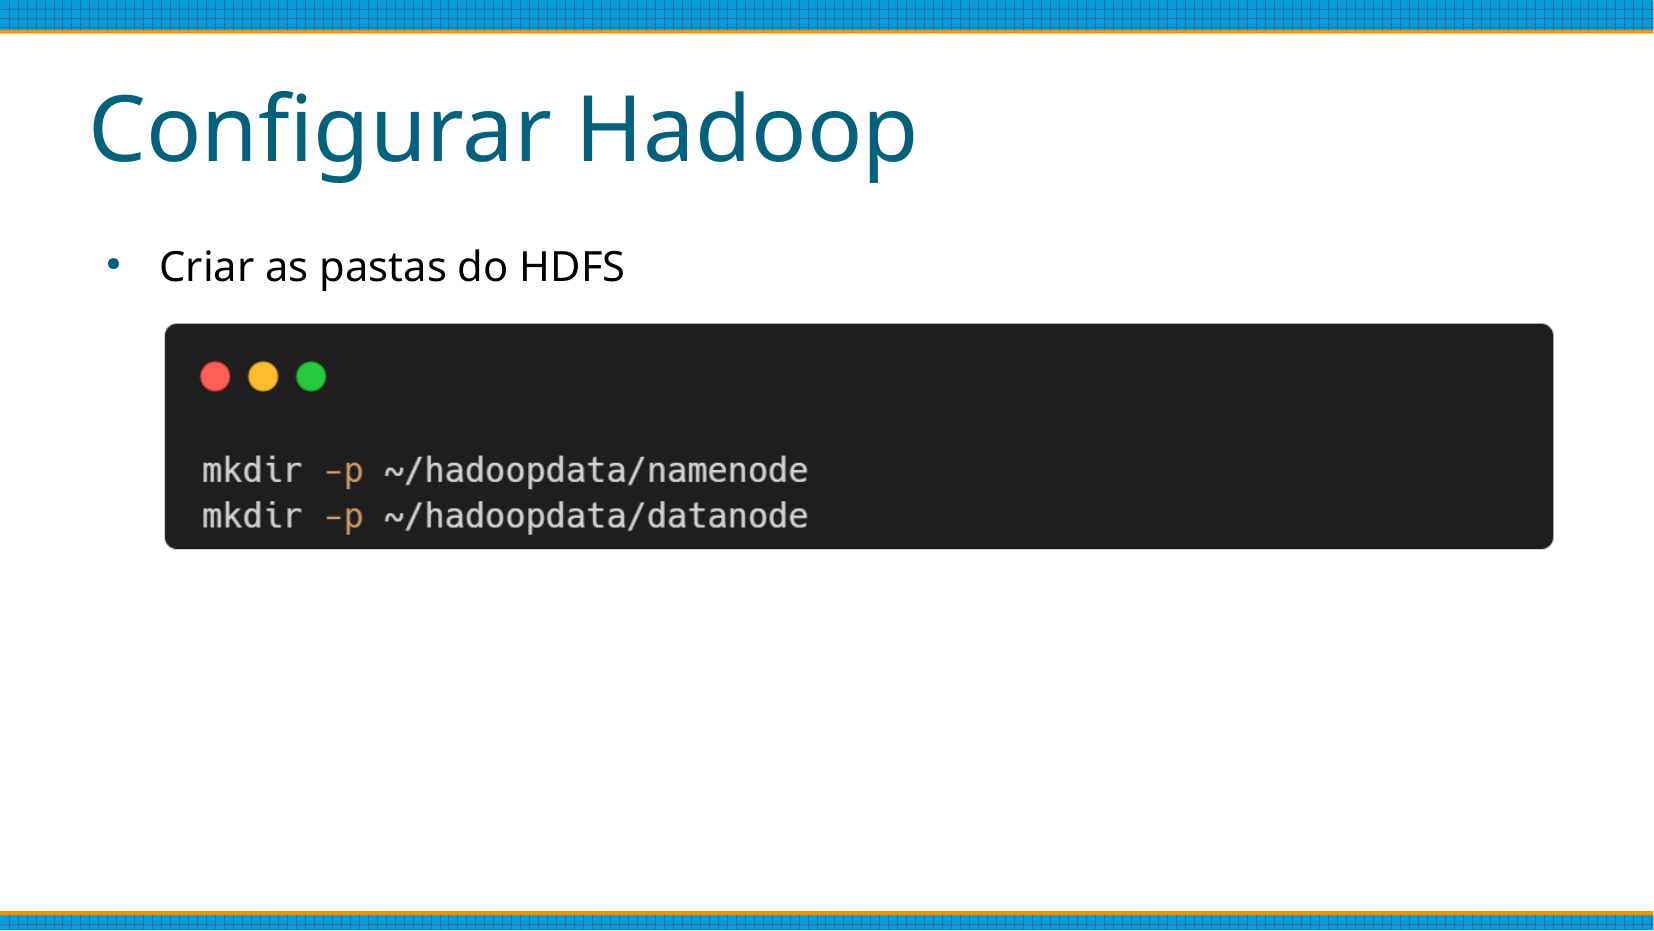

# Configurar Hadoop
Criar as pastas do HDFS